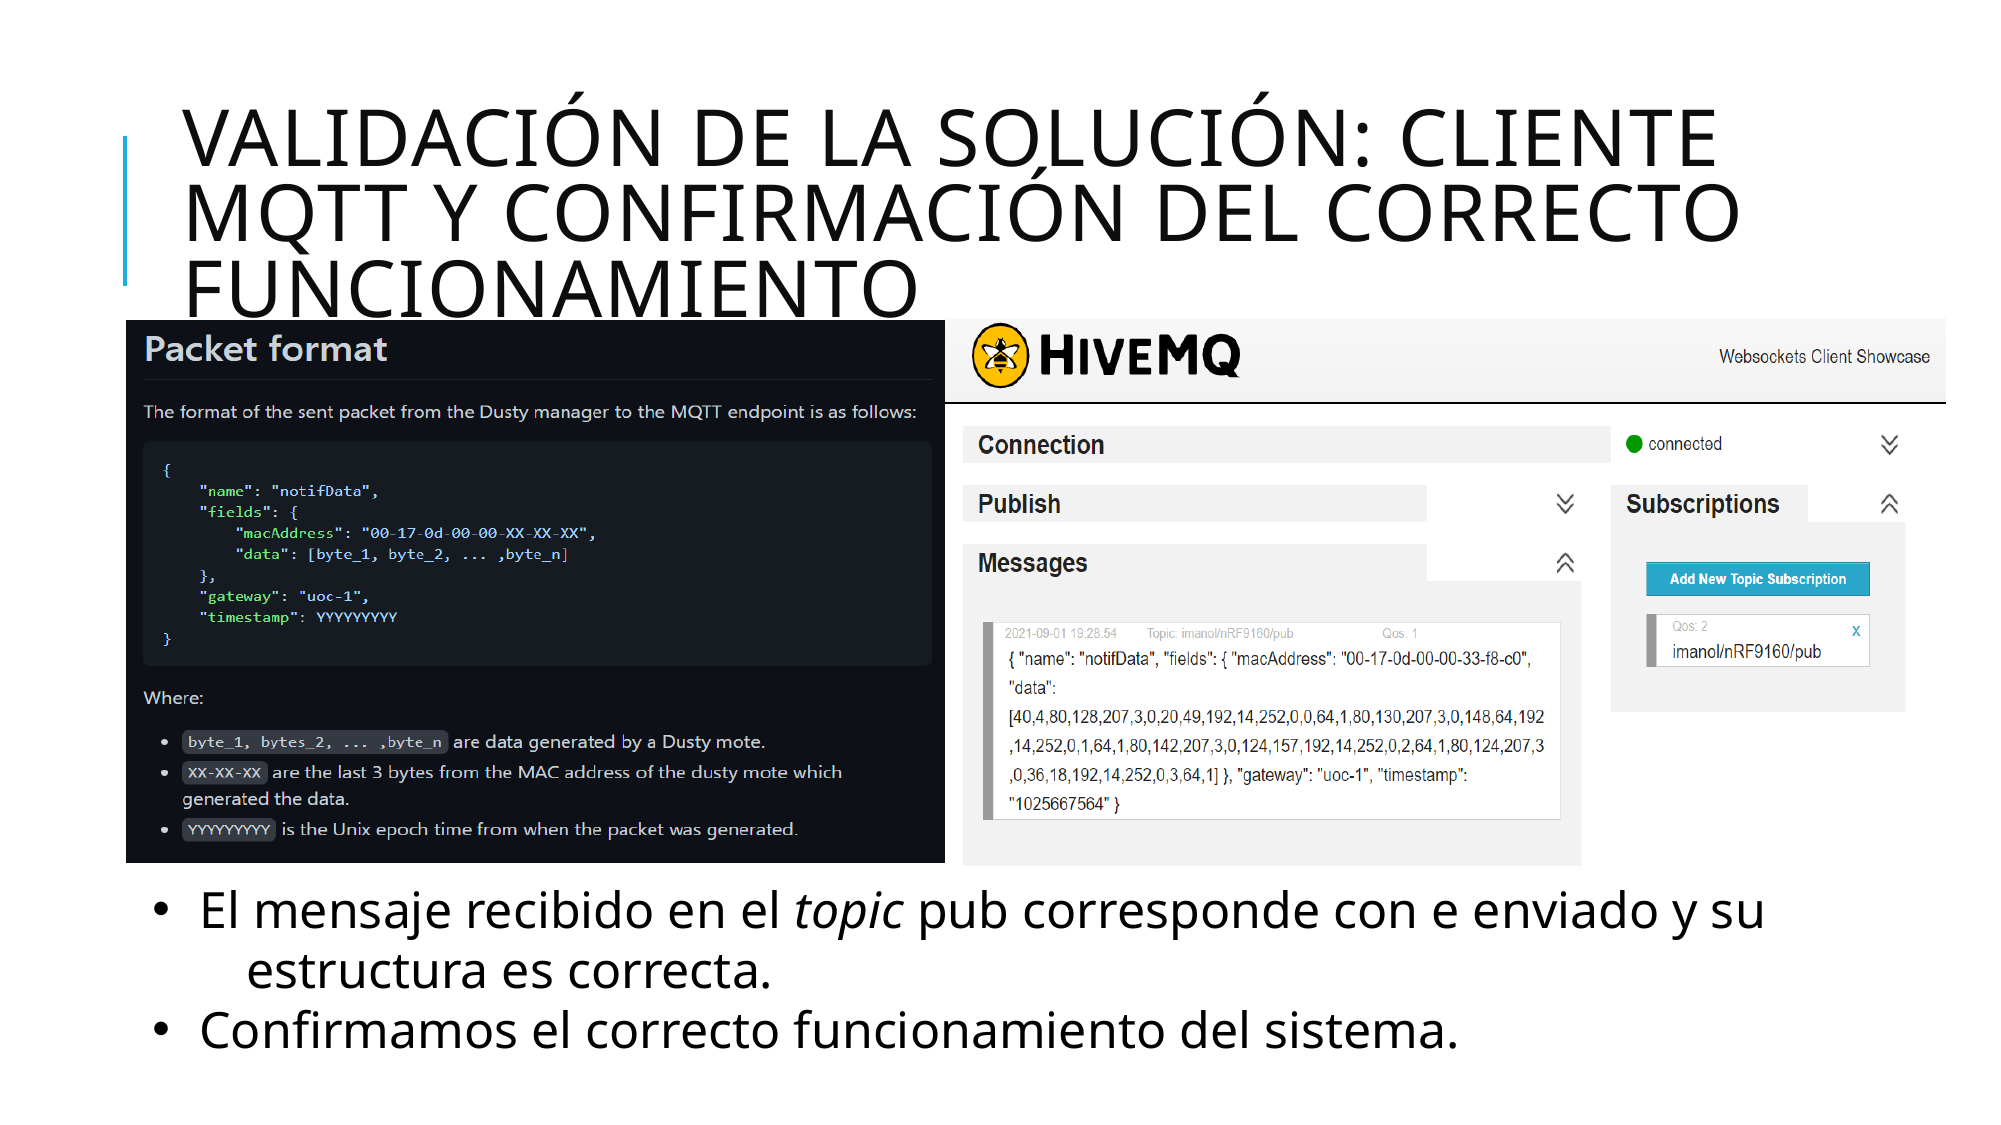

# Validación de la solución: Cliente MQTT y confirmación del correcto funcionamiento
El mensaje recibido en el topic pub corresponde con e enviado y su estructura es correcta.
Confirmamos el correcto funcionamiento del sistema.